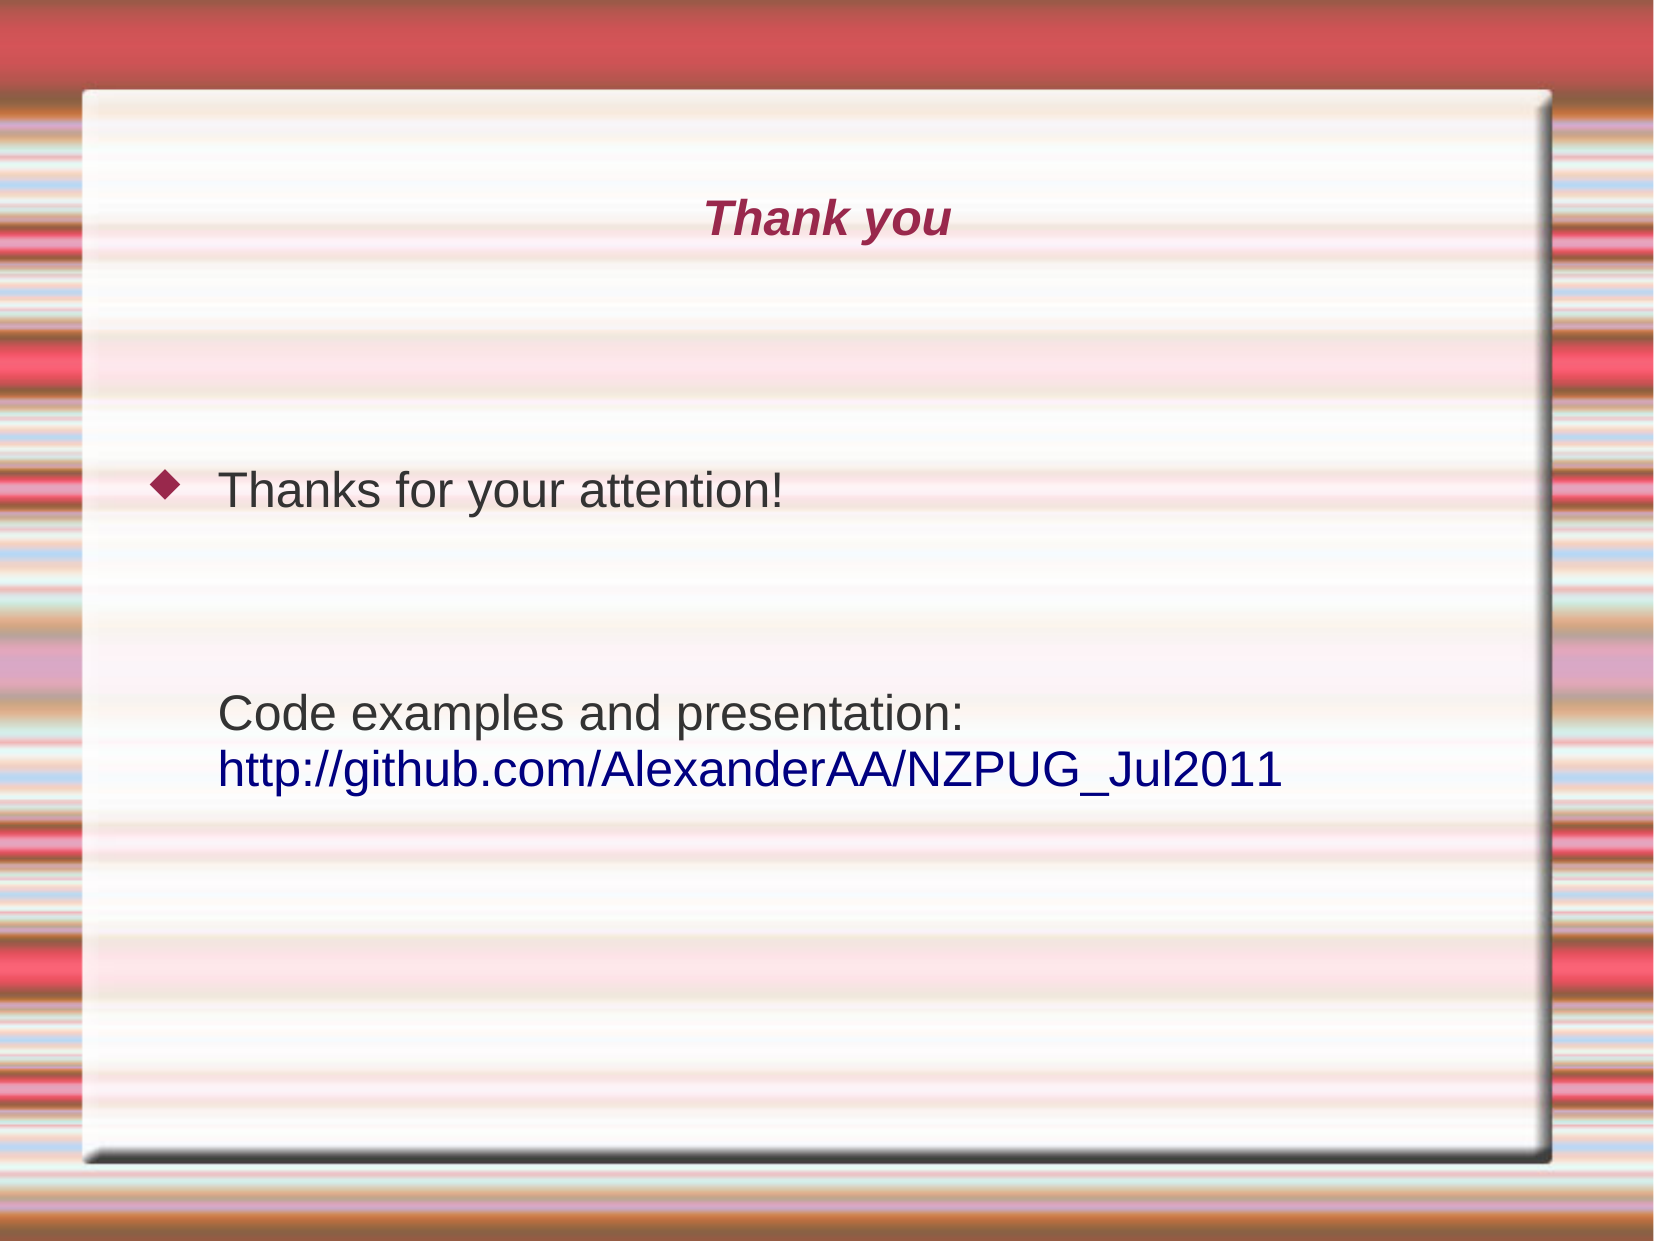

# Thank you
Thanks for your attention!
Code examples and presentation:
http://github.com/AlexanderAA/NZPUG_Jul2011